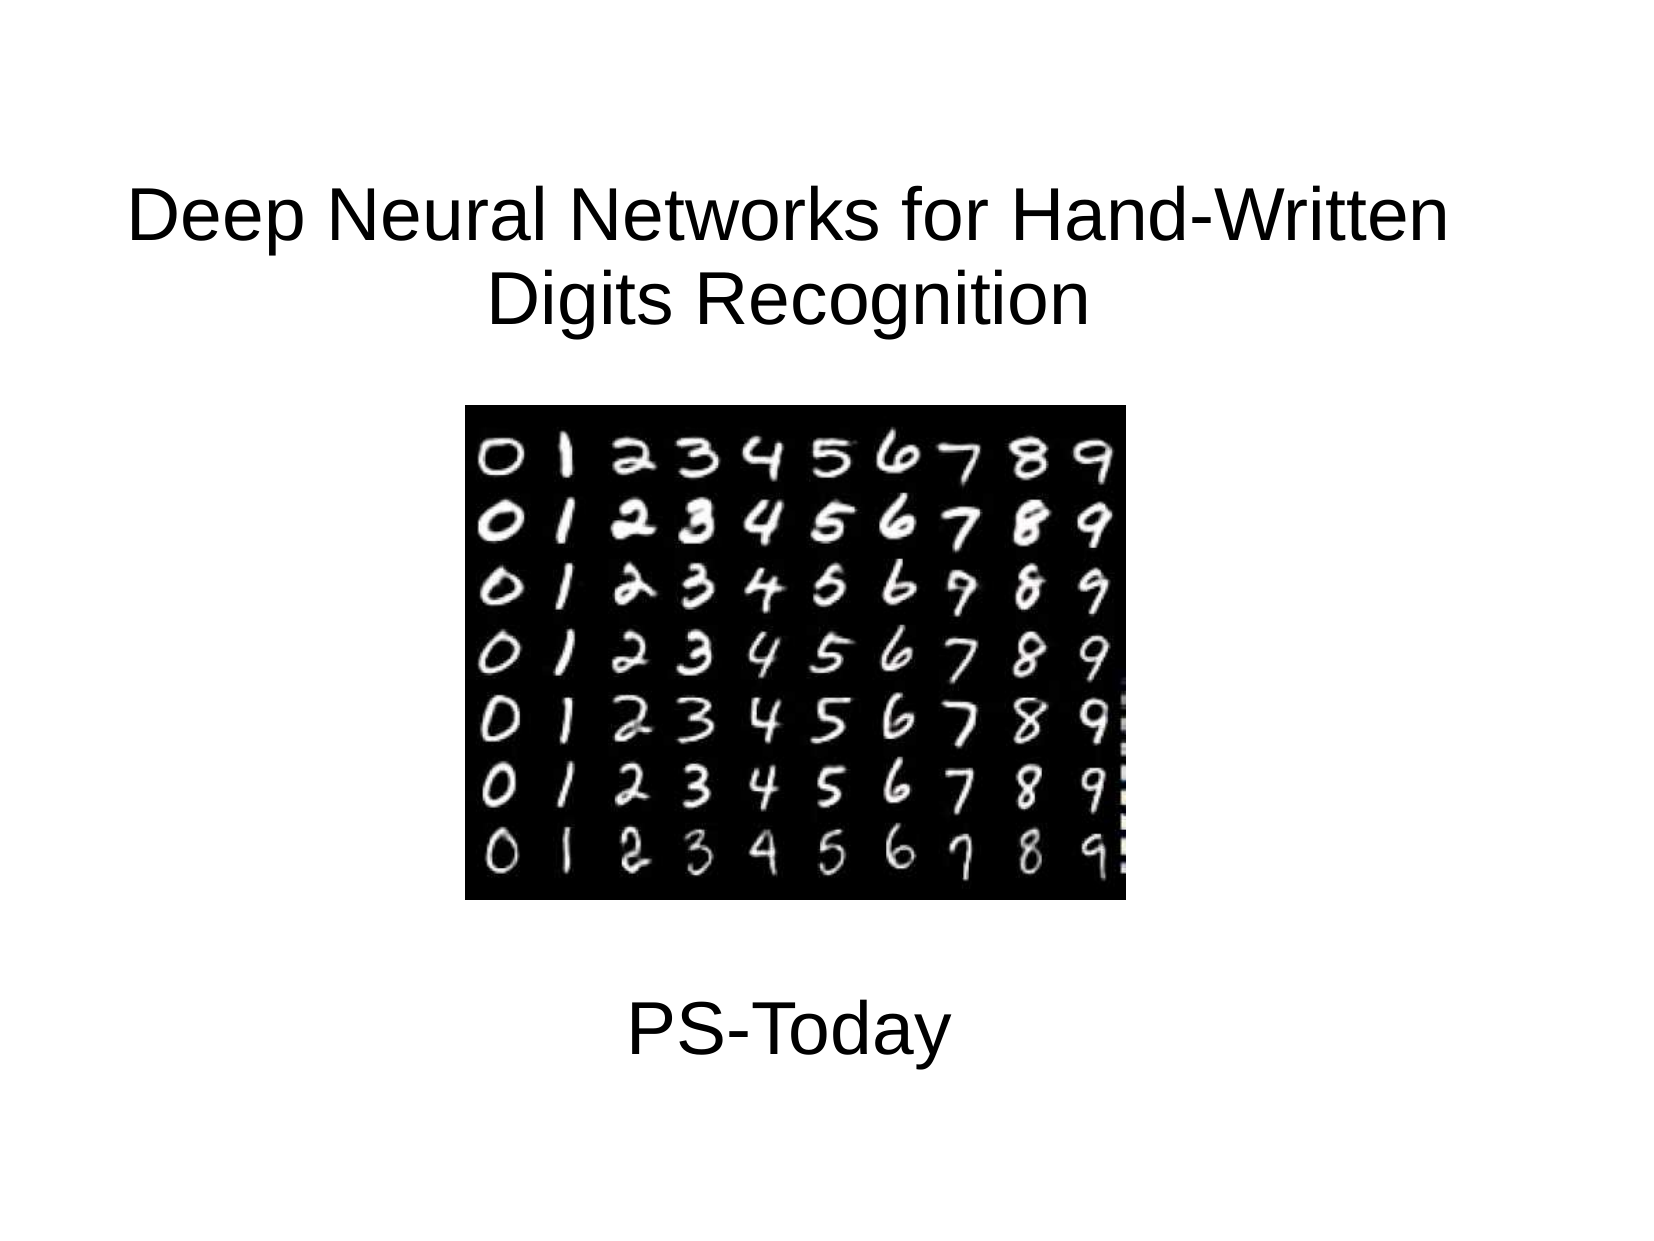

# Deep Neural Networks for Hand-Written Digits Recognition
PS-Today